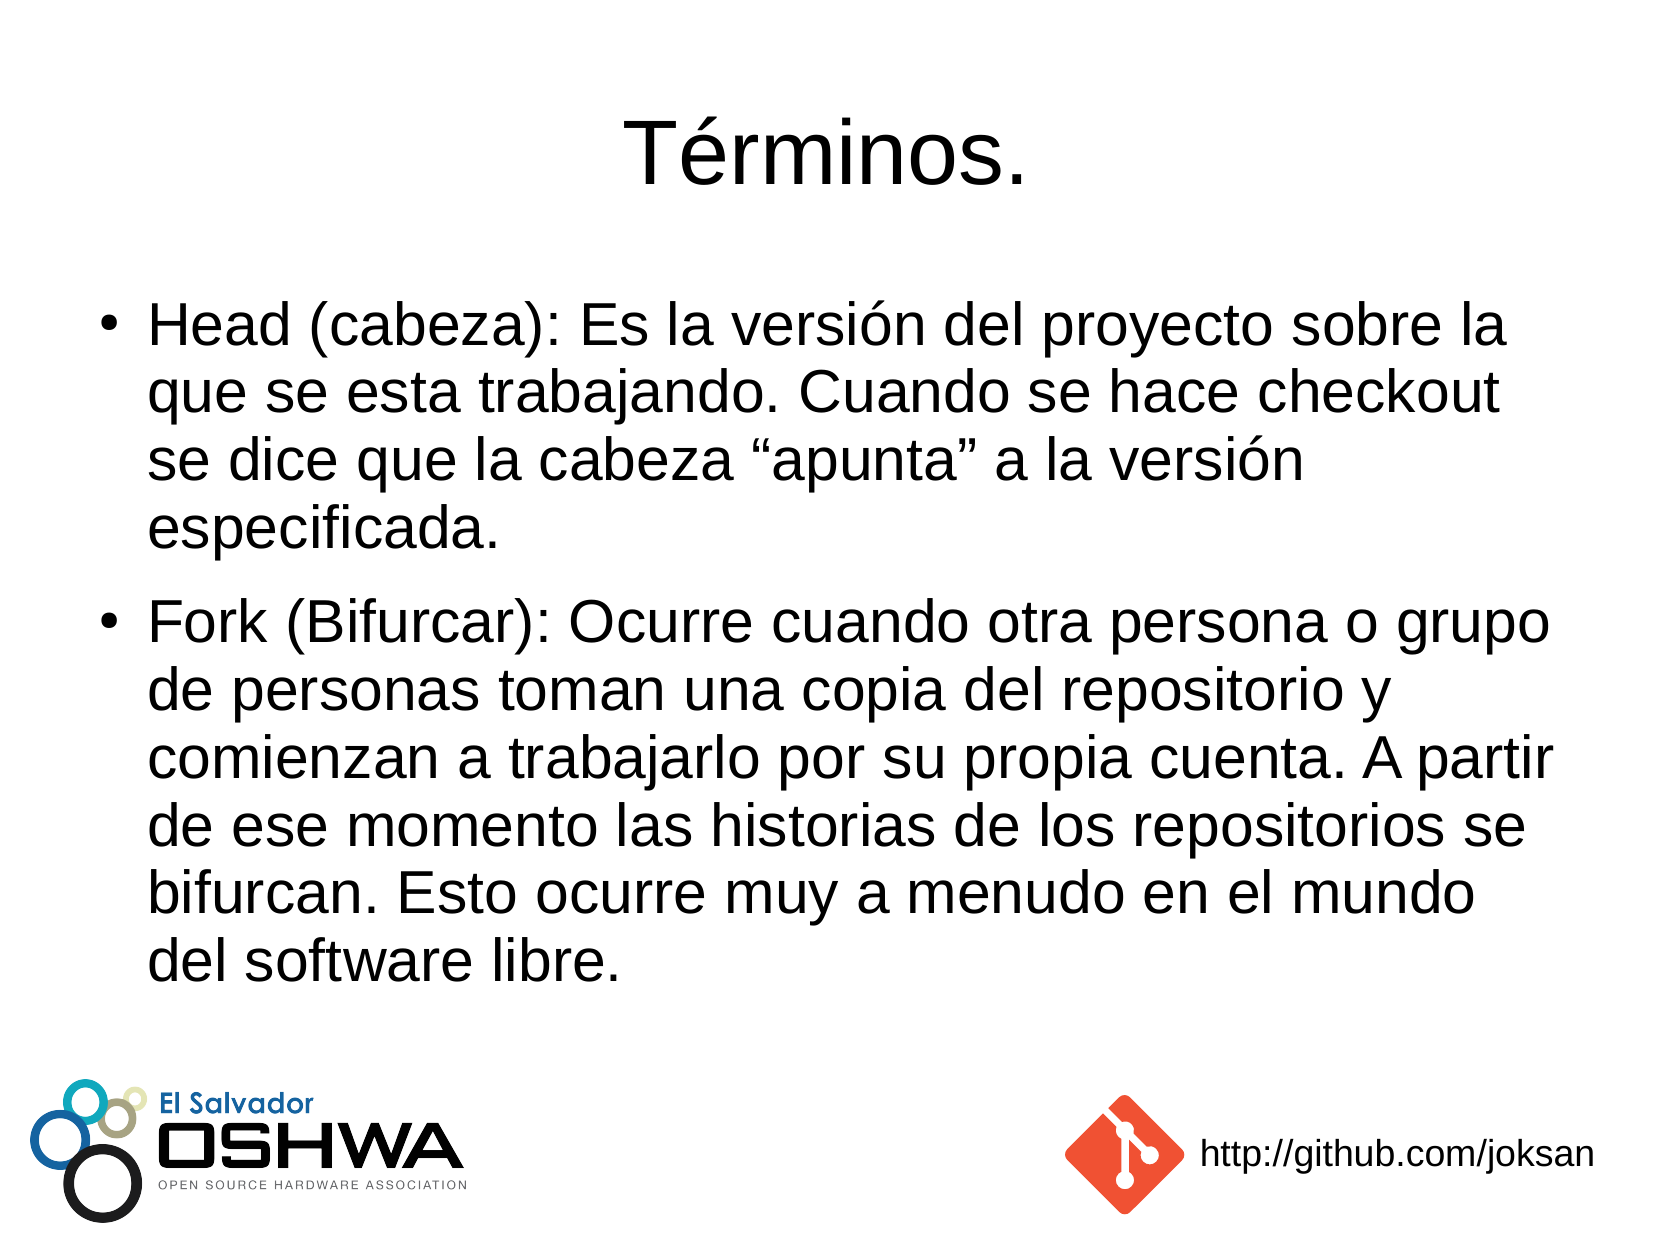

# Términos.
Head (cabeza): Es la versión del proyecto sobre la que se esta trabajando. Cuando se hace checkout se dice que la cabeza “apunta” a la versión especificada.
Fork (Bifurcar): Ocurre cuando otra persona o grupo de personas toman una copia del repositorio y comienzan a trabajarlo por su propia cuenta. A partir de ese momento las historias de los repositorios se bifurcan. Esto ocurre muy a menudo en el mundo del software libre.
http://github.com/joksan